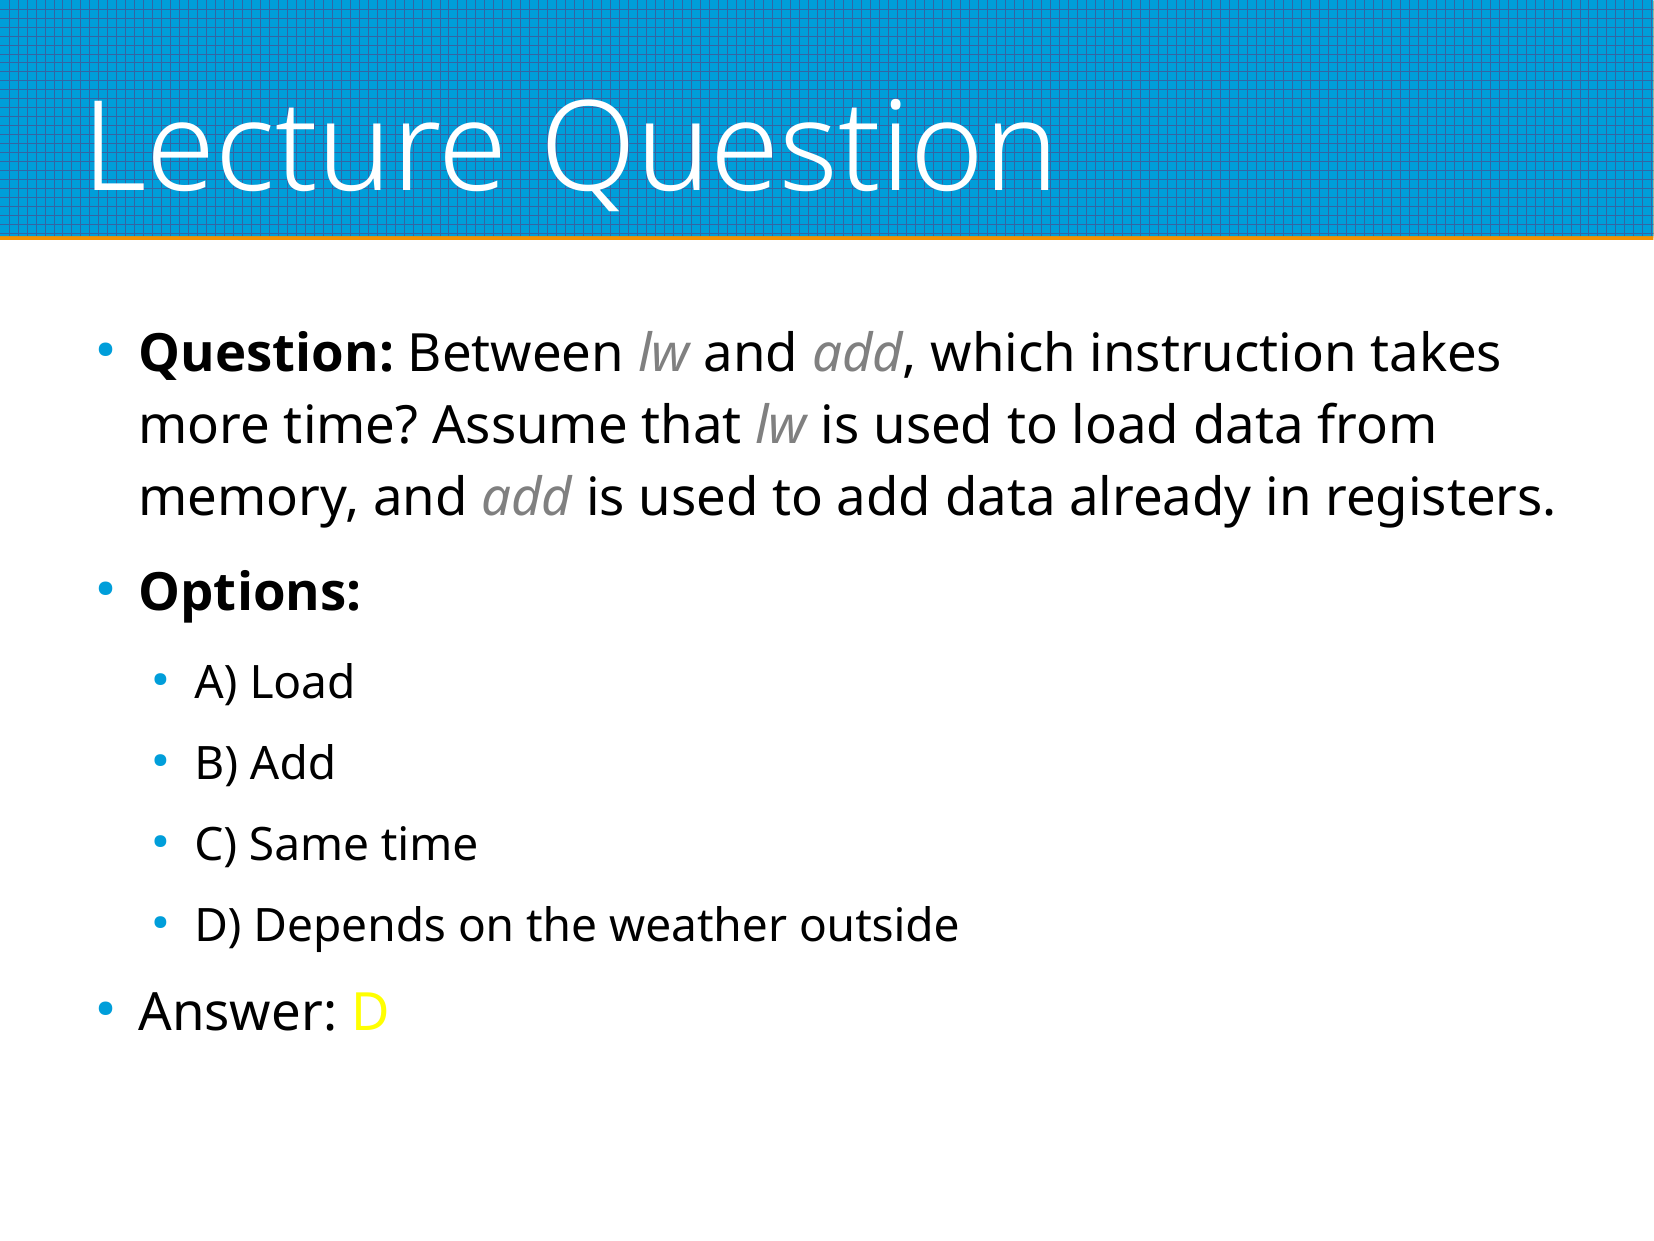

# Lecture Question
Question: Between lw and add, which instruction takes more time? Assume that lw is used to load data from memory, and add is used to add data already in registers.
Options:
A) Load
B) Add
C) Same time
D) Depends on the weather outside
Answer: D